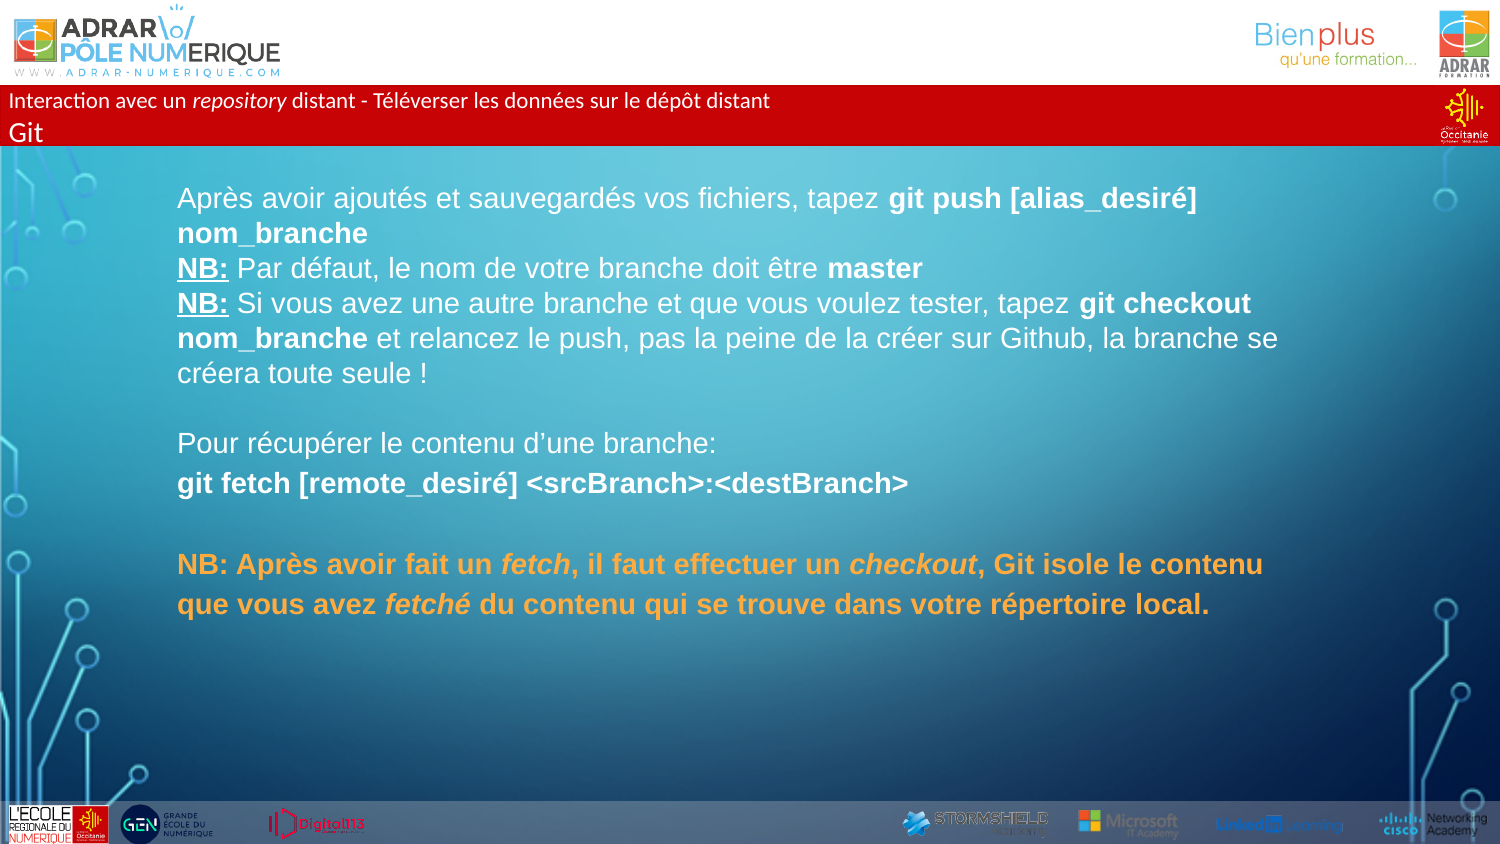

Interaction avec un repository distant - Téléverser les données sur le dépôt distant
Git
Après avoir ajoutés et sauvegardés vos fichiers, tapez git push [alias_desiré] nom_branche
NB: Par défaut, le nom de votre branche doit être master
NB: Si vous avez une autre branche et que vous voulez tester, tapez git checkout nom_branche et relancez le push, pas la peine de la créer sur Github, la branche se créera toute seule !
Pour récupérer le contenu d’une branche:
git fetch [remote_desiré] <srcBranch>:<destBranch>
NB: Après avoir fait un fetch, il faut effectuer un checkout, Git isole le contenu que vous avez fetché du contenu qui se trouve dans votre répertoire local.